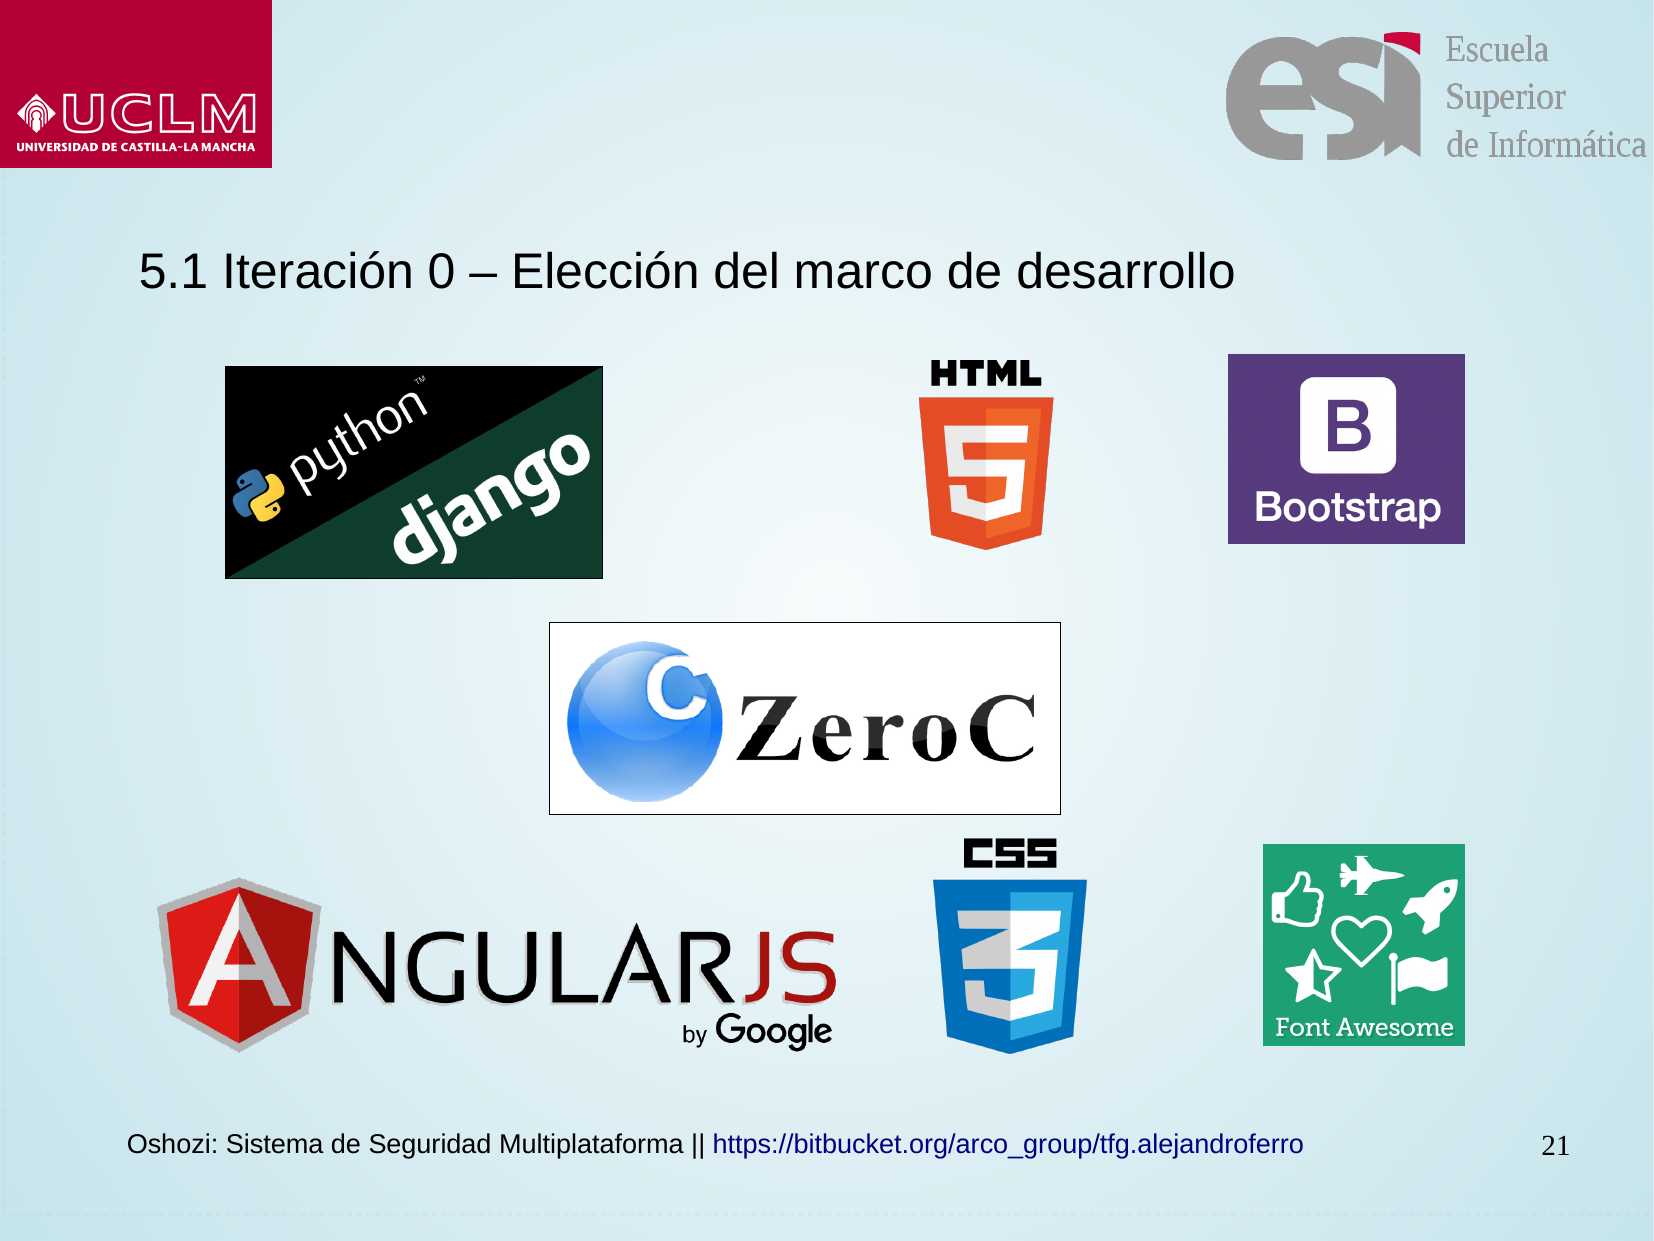

5.1 Iteración 0 – Elección del marco de desarrollo
Oshozi: Sistema de Seguridad Multiplataforma || https://bitbucket.org/arco_group/tfg.alejandroferro
21